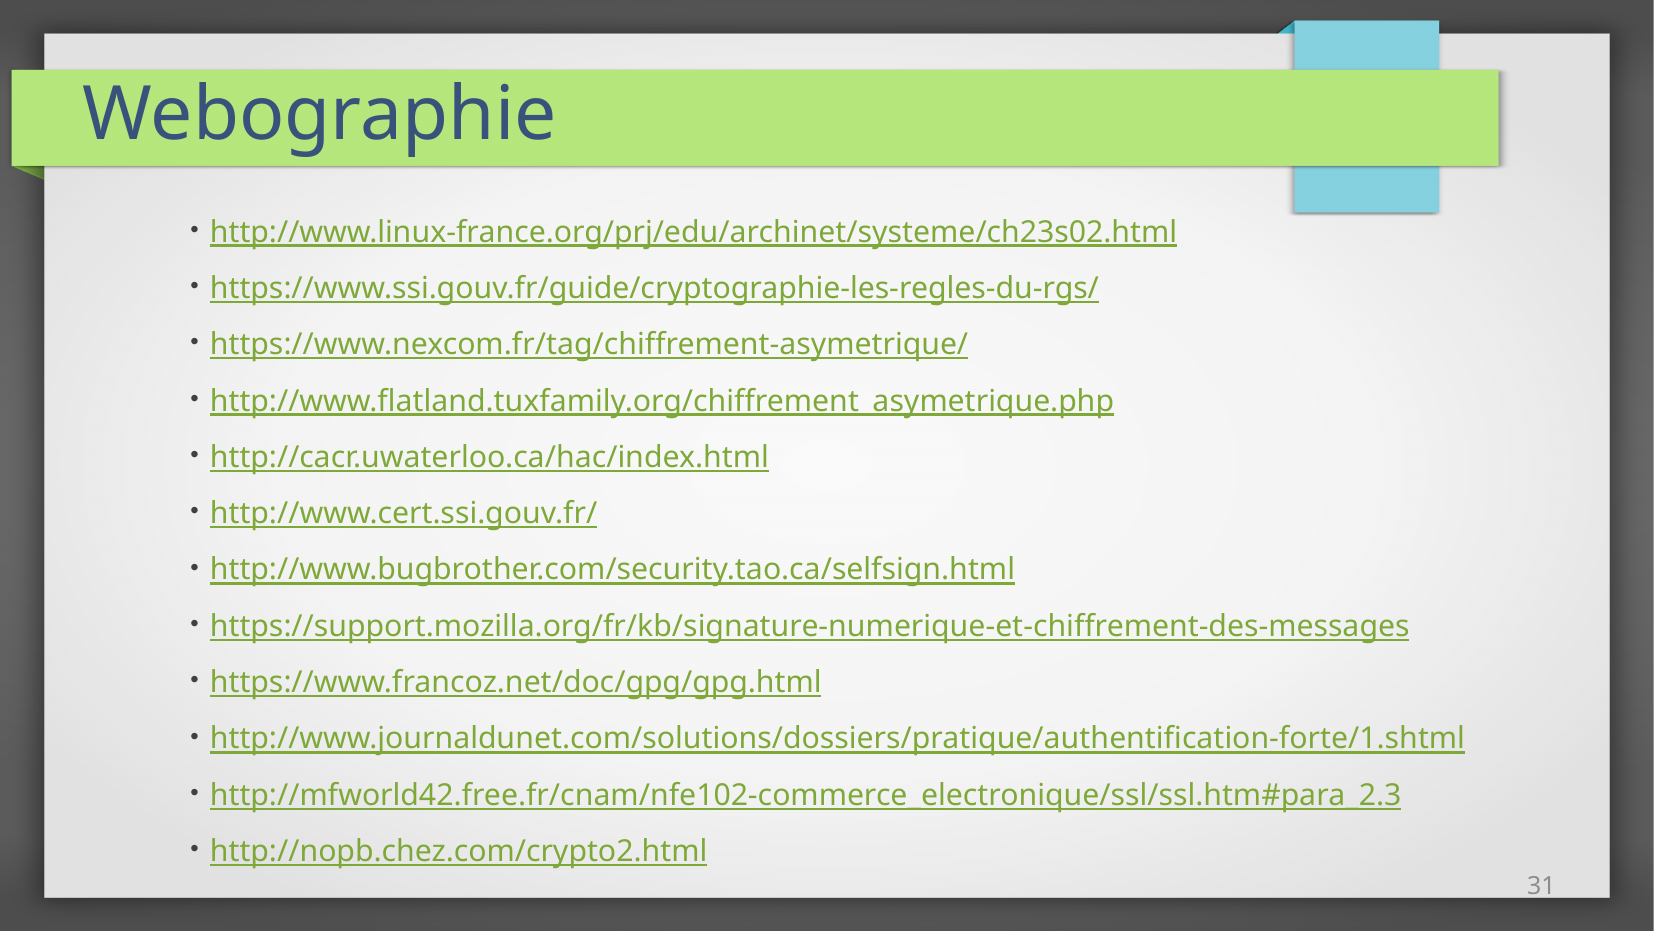

# Webographie
http://www.linux-france.org/prj/edu/archinet/systeme/ch23s02.html
https://www.ssi.gouv.fr/guide/cryptographie-les-regles-du-rgs/
https://www.nexcom.fr/tag/chiffrement-asymetrique/
http://www.flatland.tuxfamily.org/chiffrement_asymetrique.php
http://cacr.uwaterloo.ca/hac/index.html
http://www.cert.ssi.gouv.fr/
http://www.bugbrother.com/security.tao.ca/selfsign.html
https://support.mozilla.org/fr/kb/signature-numerique-et-chiffrement-des-messages
https://www.francoz.net/doc/gpg/gpg.html
http://www.journaldunet.com/solutions/dossiers/pratique/authentification-forte/1.shtml
http://mfworld42.free.fr/cnam/nfe102-commerce_electronique/ssl/ssl.htm#para_2.3
http://nopb.chez.com/crypto2.html